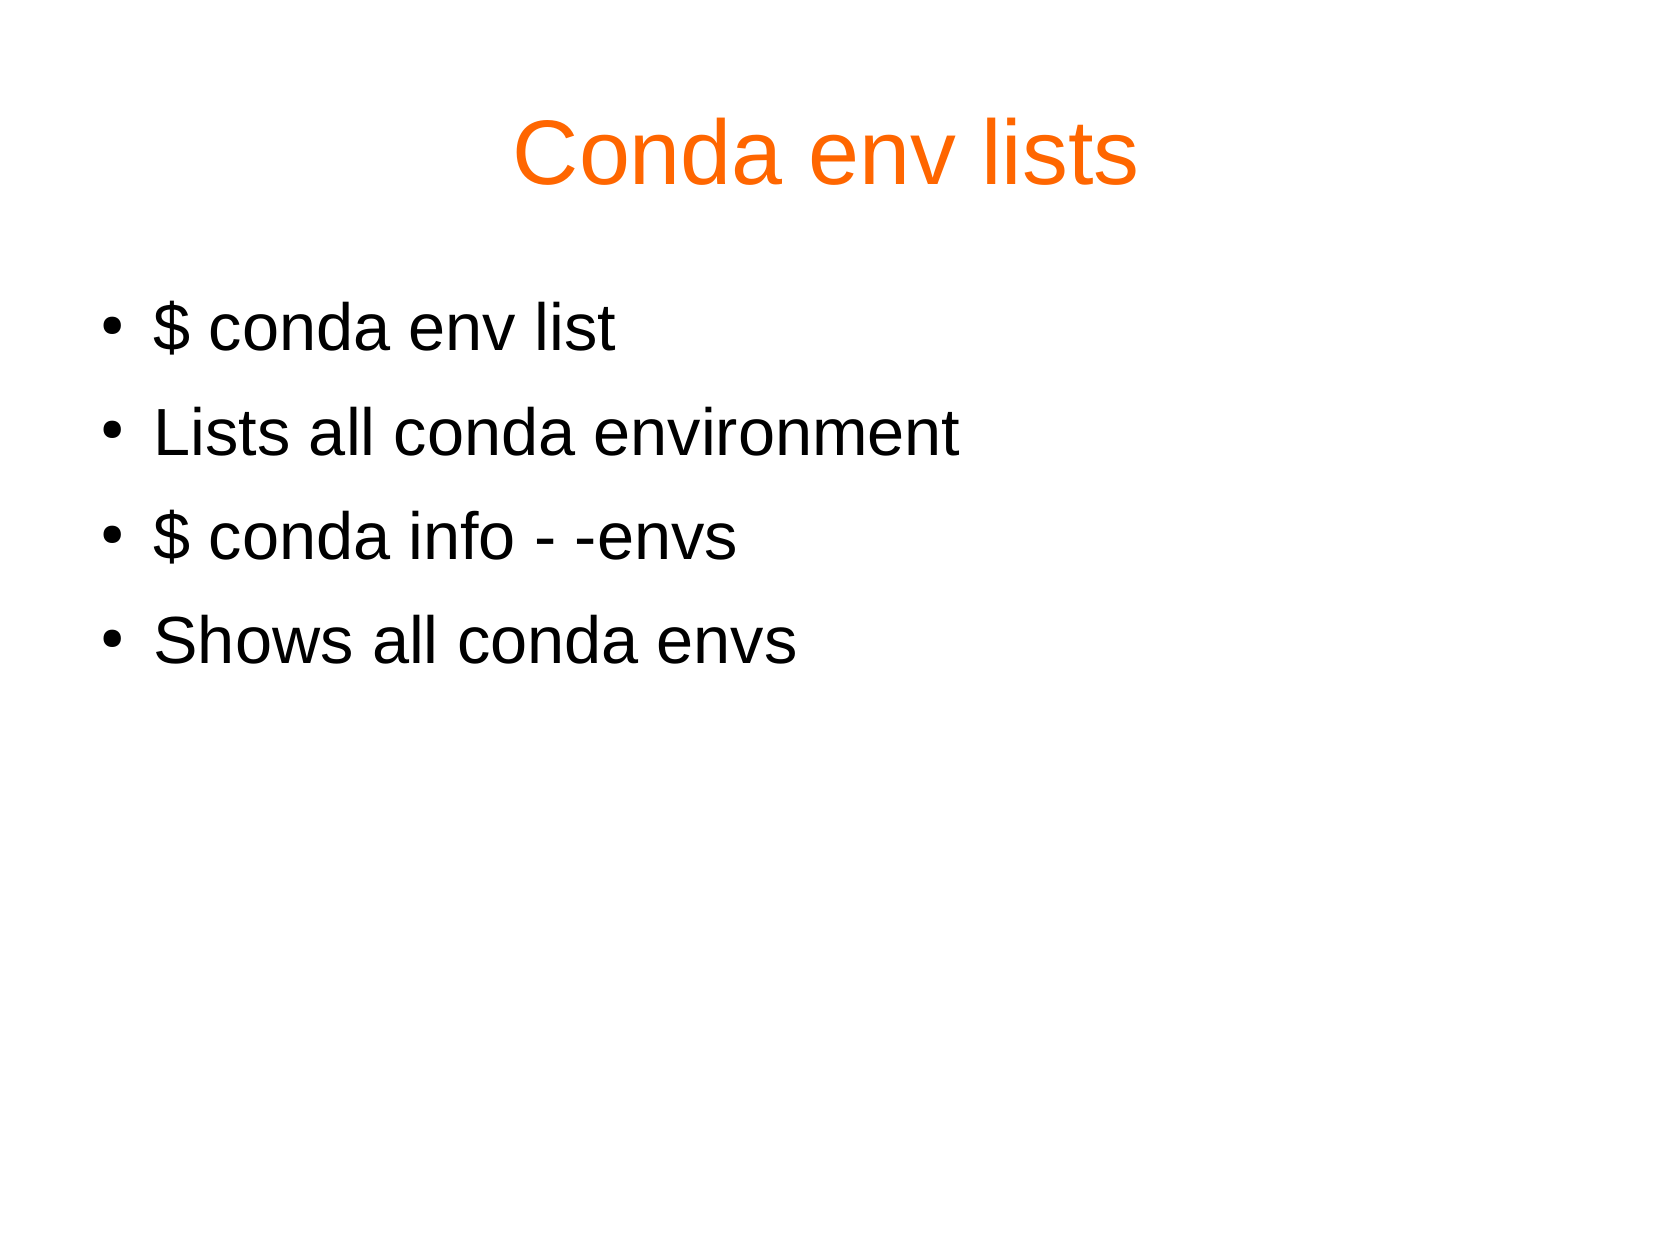

# Conda env lists
$ conda env list
Lists all conda environment
$ conda info - -envs
Shows all conda envs